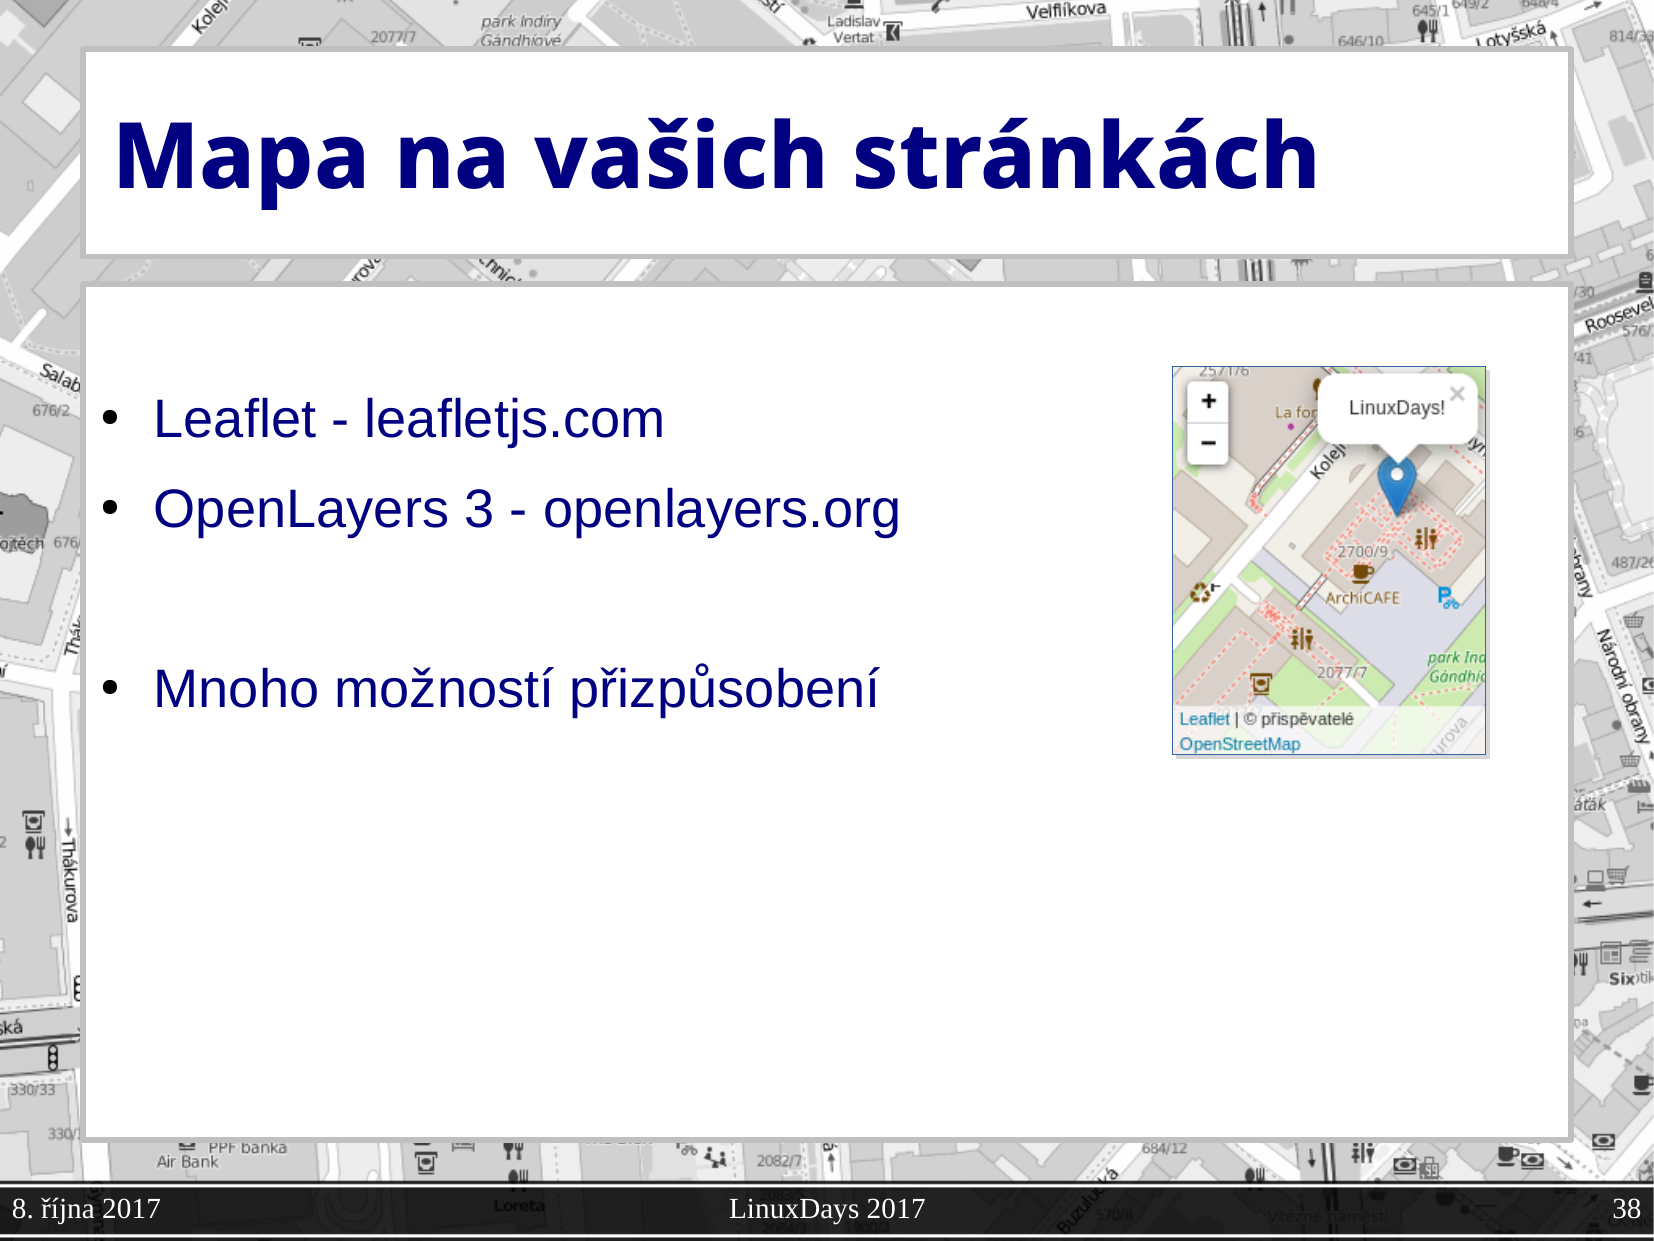

# Mapa na vašich stránkách
Leaflet - leafletjs.com
OpenLayers 3 - openlayers.org
Mnoho možností přizpůsobení
18. listopadu 2015
Marián Kyral - GISday 2015, Praha
38